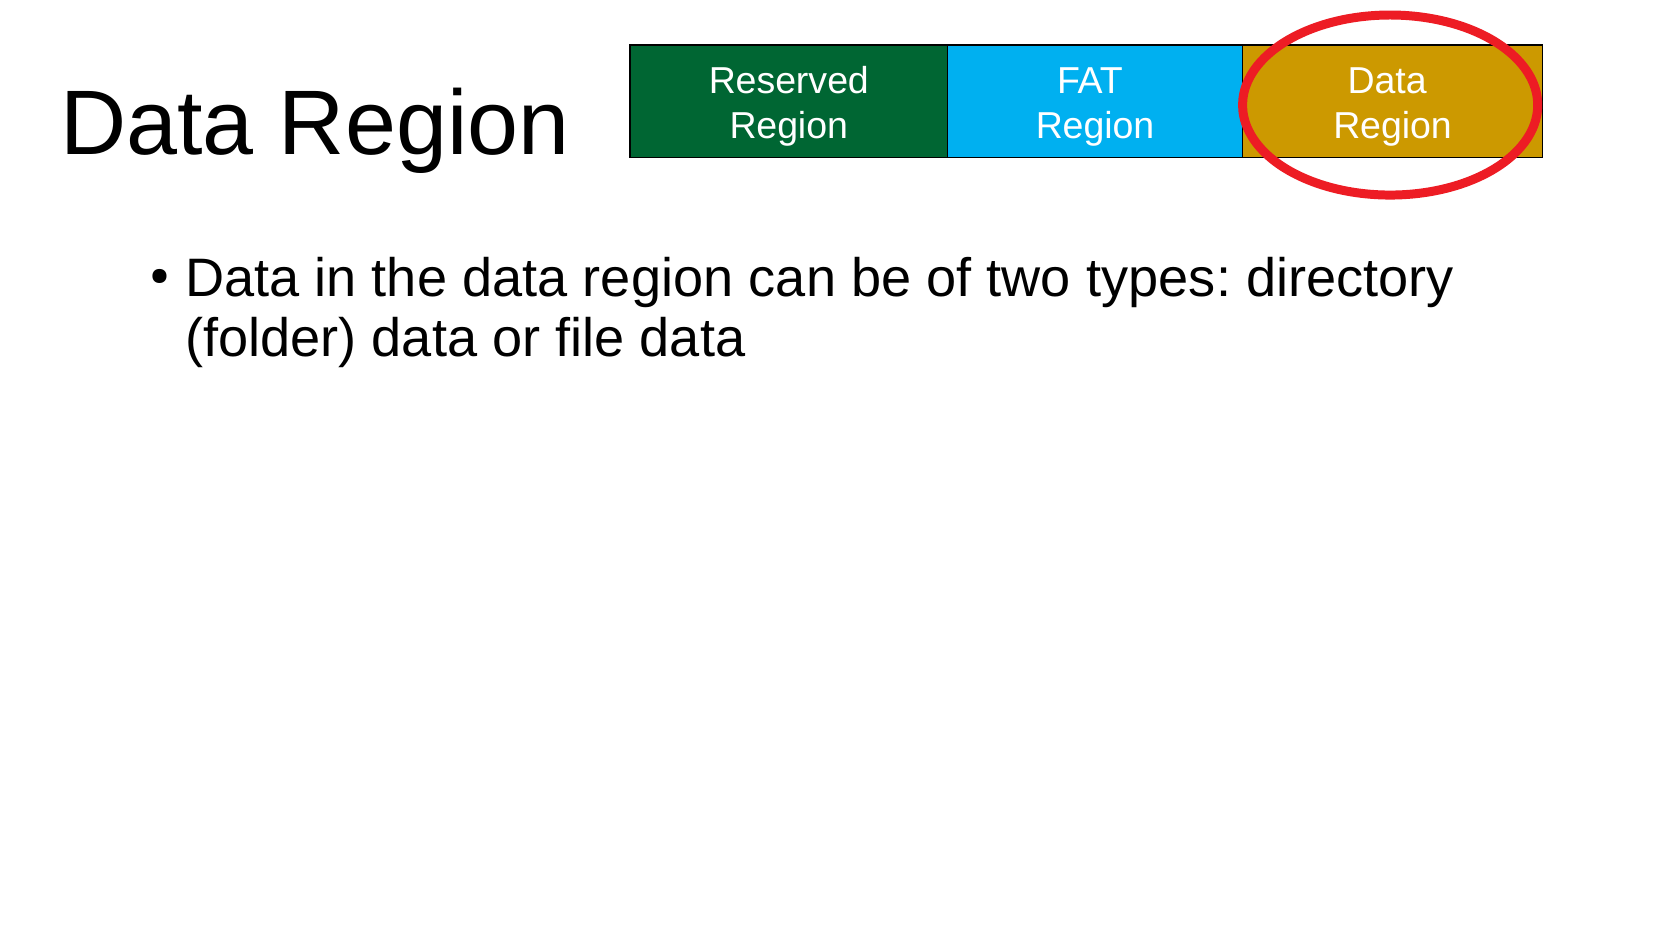

# Data Region
Reserved
Region
FAT
Region
Data
Region
Data in the data region can be of two types: directory (folder) data or file data